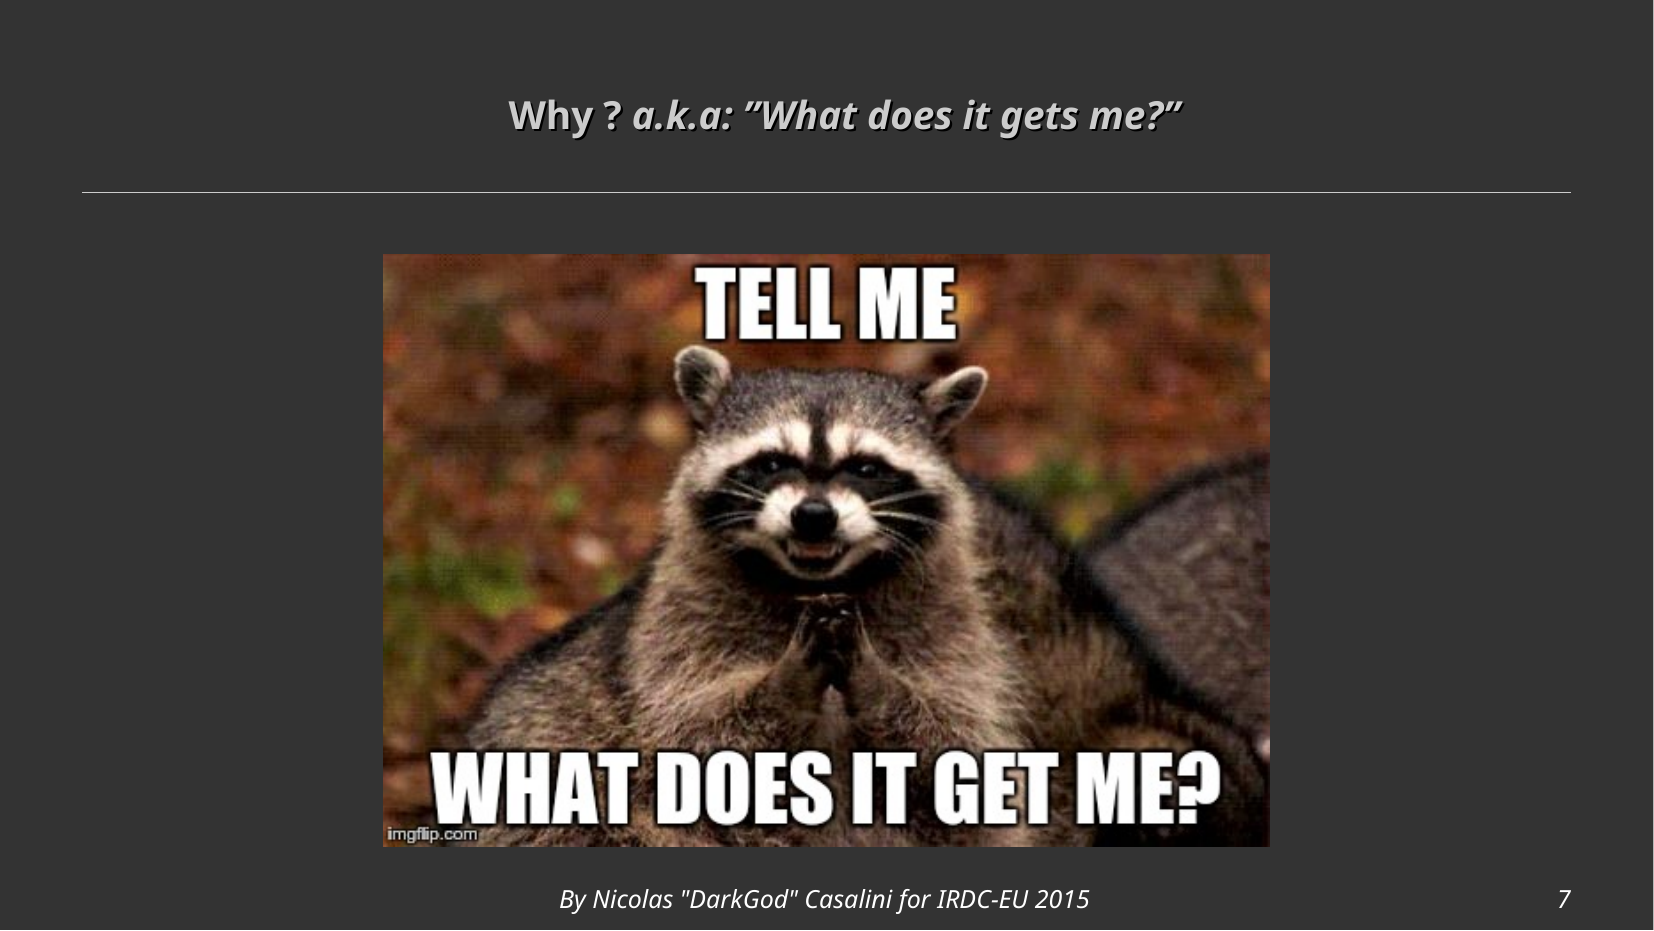

# Why ? a.k.a: ”What does it gets me?”
By Nicolas "DarkGod" Casalini for IRDC-EU 2015
7